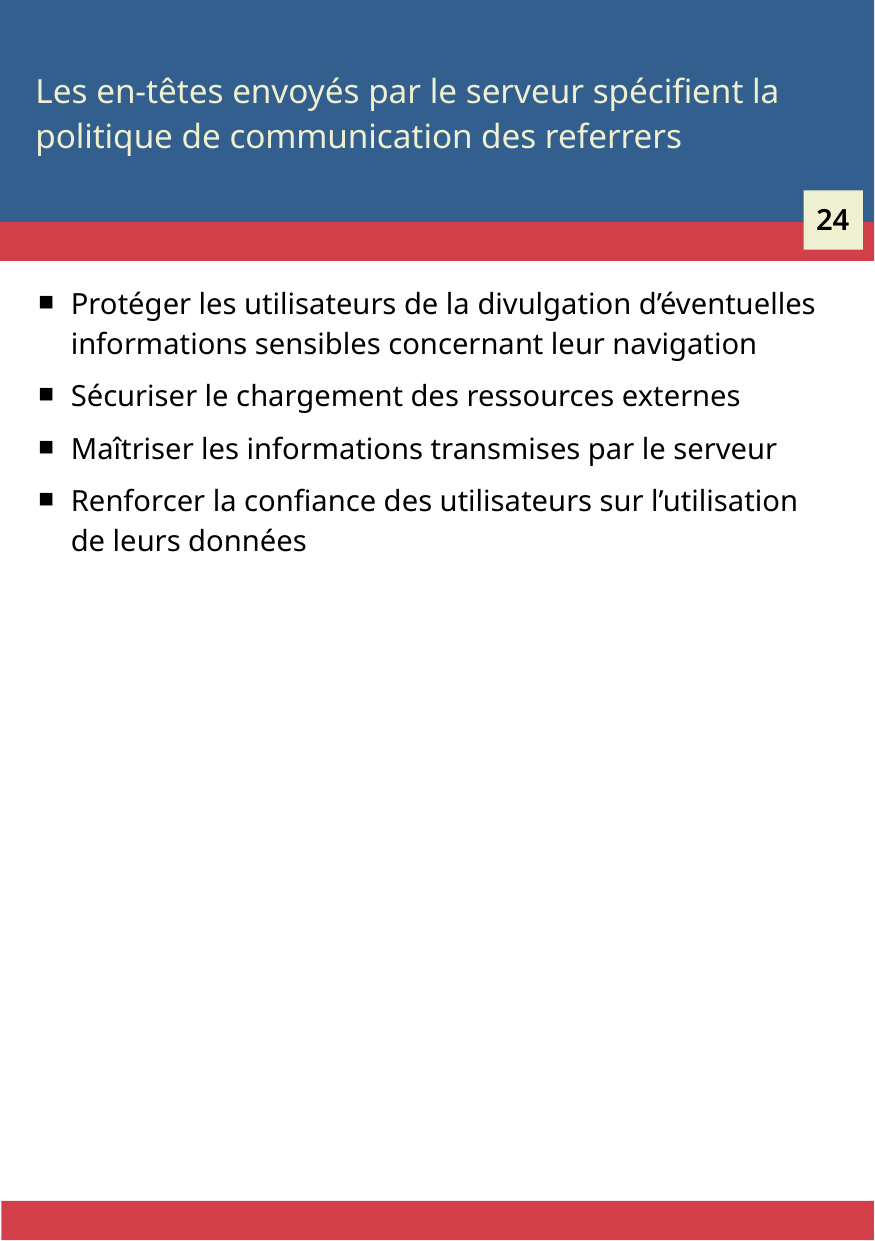

# Les en-têtes envoyés par le serveur spécifient la politique de communication des referrers
24
Protéger les utilisateurs de la divulgation d’éventuelles informations sensibles concernant leur navigation
Sécuriser le chargement des ressources externes
Maîtriser les informations transmises par le serveur
Renforcer la confiance des utilisateurs sur l’utilisation de leurs données